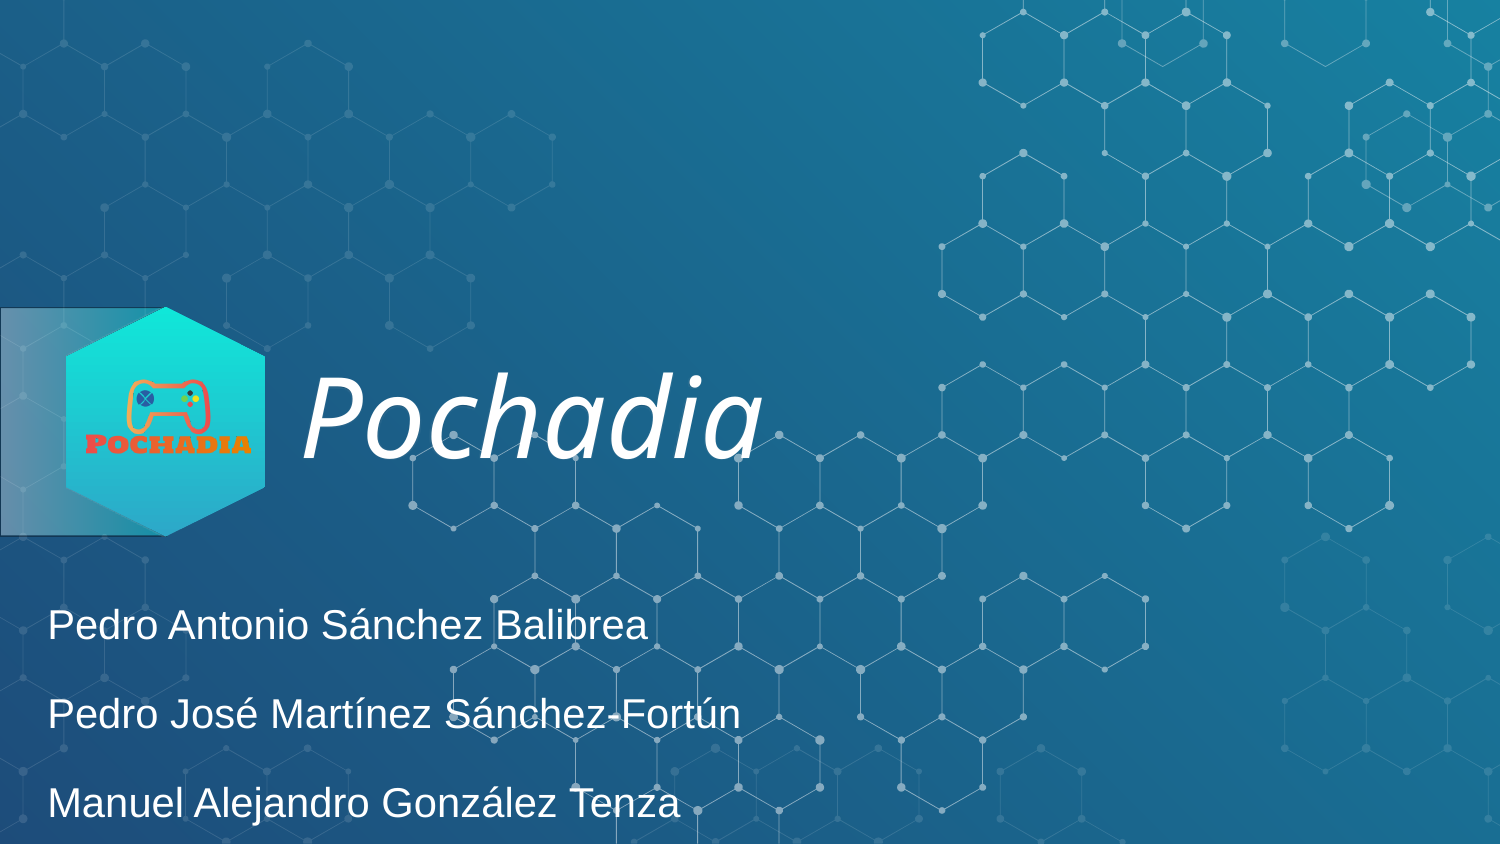

# Pochadia
Pedro Antonio Sánchez Balibrea
Pedro José Martínez Sánchez-Fortún
Manuel Alejandro González Tenza